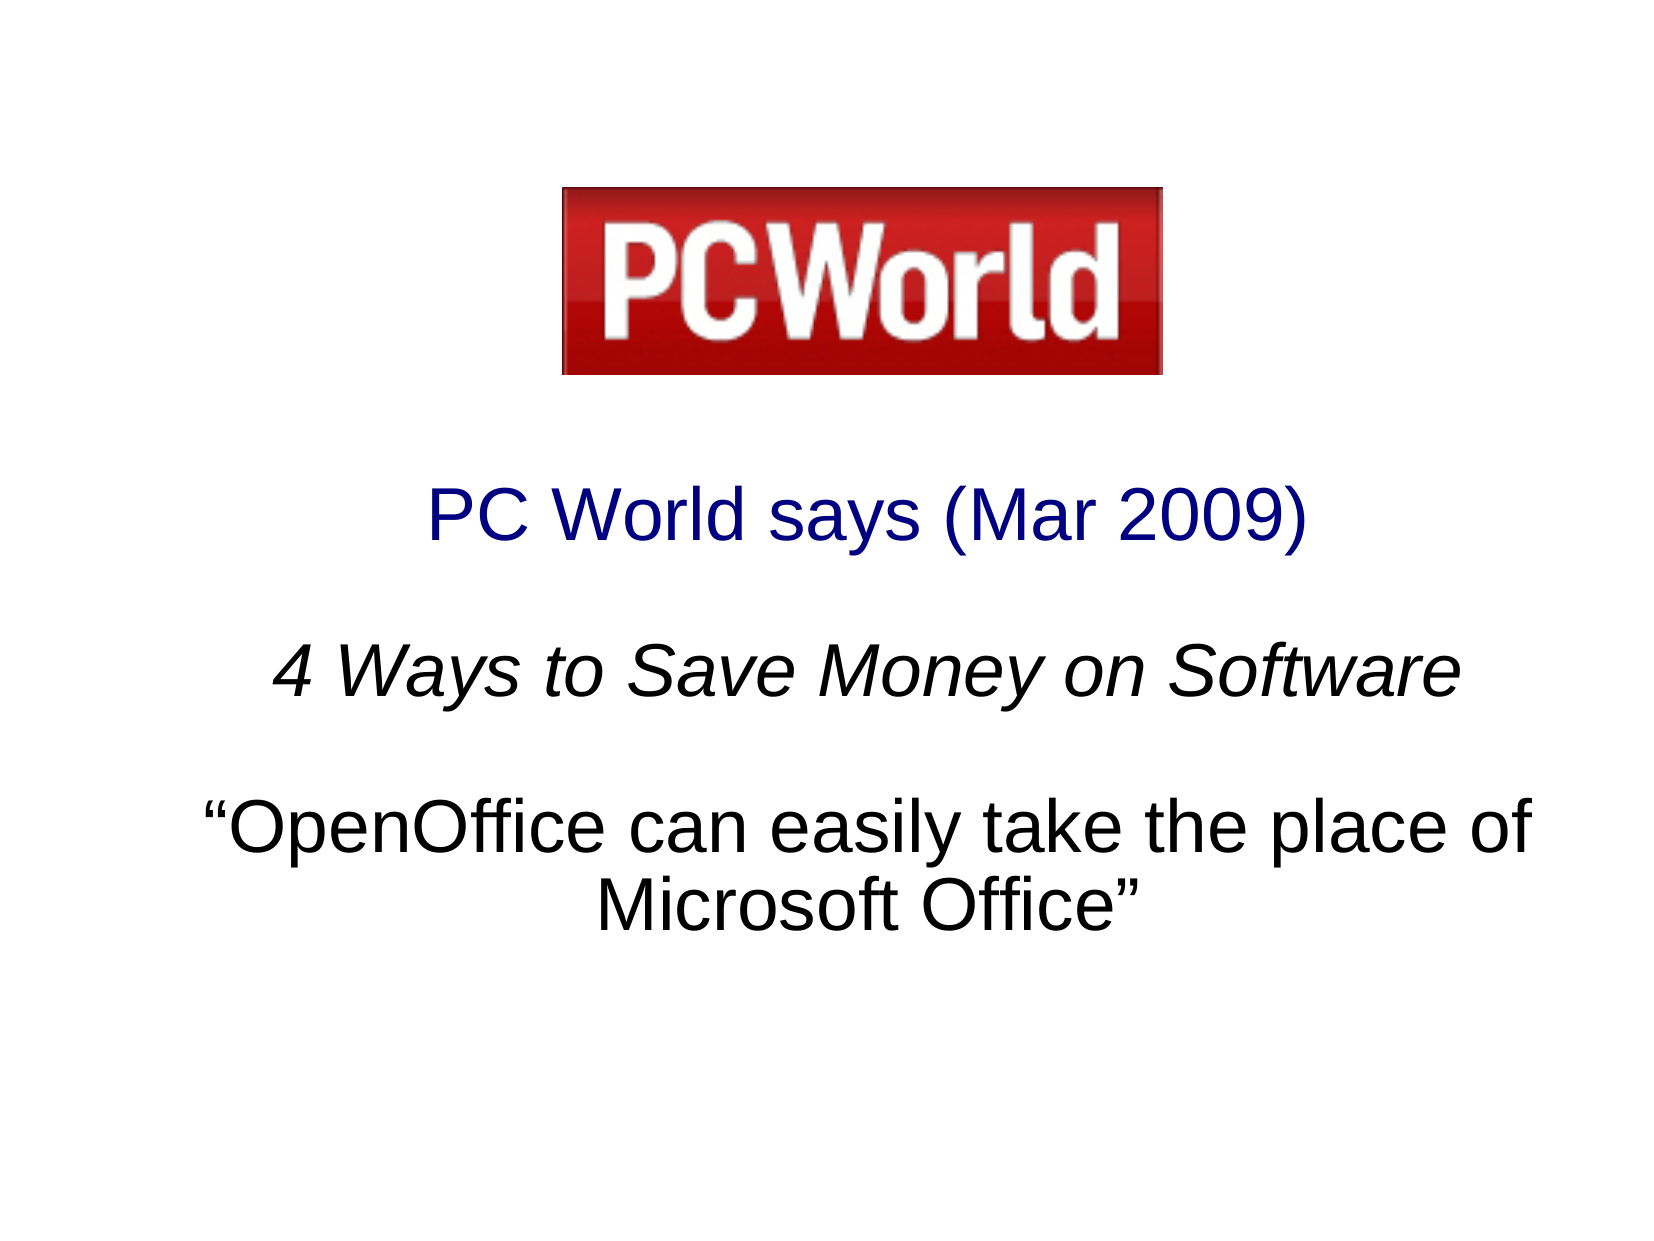

# PC World says (Mar 2009) 4 Ways to Save Money on Software “OpenOffice can easily take the place of Microsoft Office”